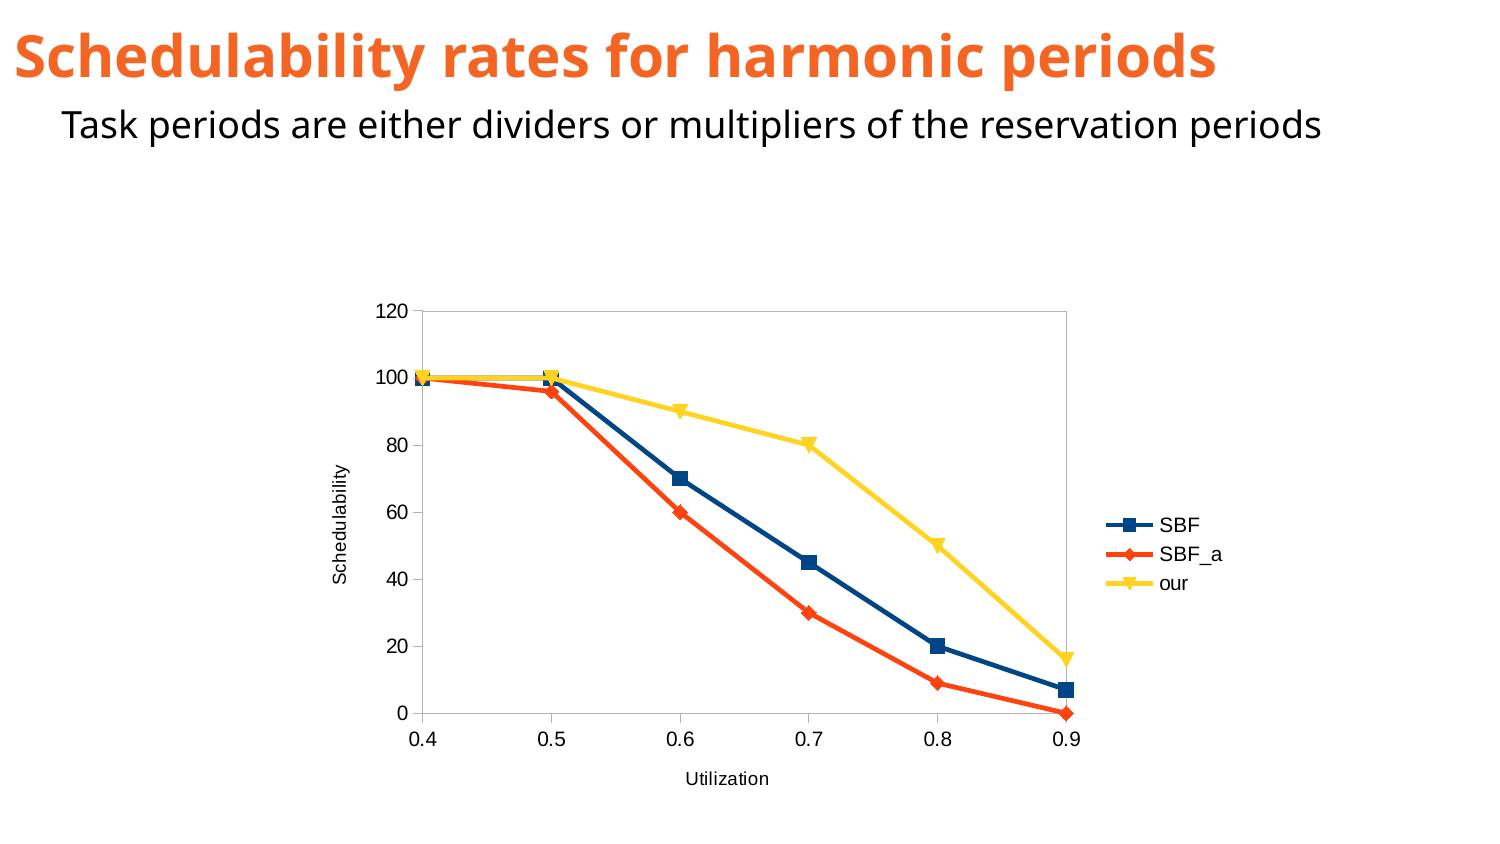

# Schedulability rates for harmonic periods
Task periods are either dividers or multipliers of the reservation periods
### Chart
| Category | SBF | SBF_a | our |
|---|---|---|---|
| 0.4 | 100.0 | 100.0 | 100.0 |
| 0.5 | 100.0 | 96.0 | 100.0 |
| 0.6 | 70.0 | 60.0 | 90.0 |
| 0.7 | 45.0 | 30.0 | 80.0 |
| 0.8 | 20.0 | 9.0 | 50.0 |
| 0.9 | 7.0 | 0.0 | 16.0 |